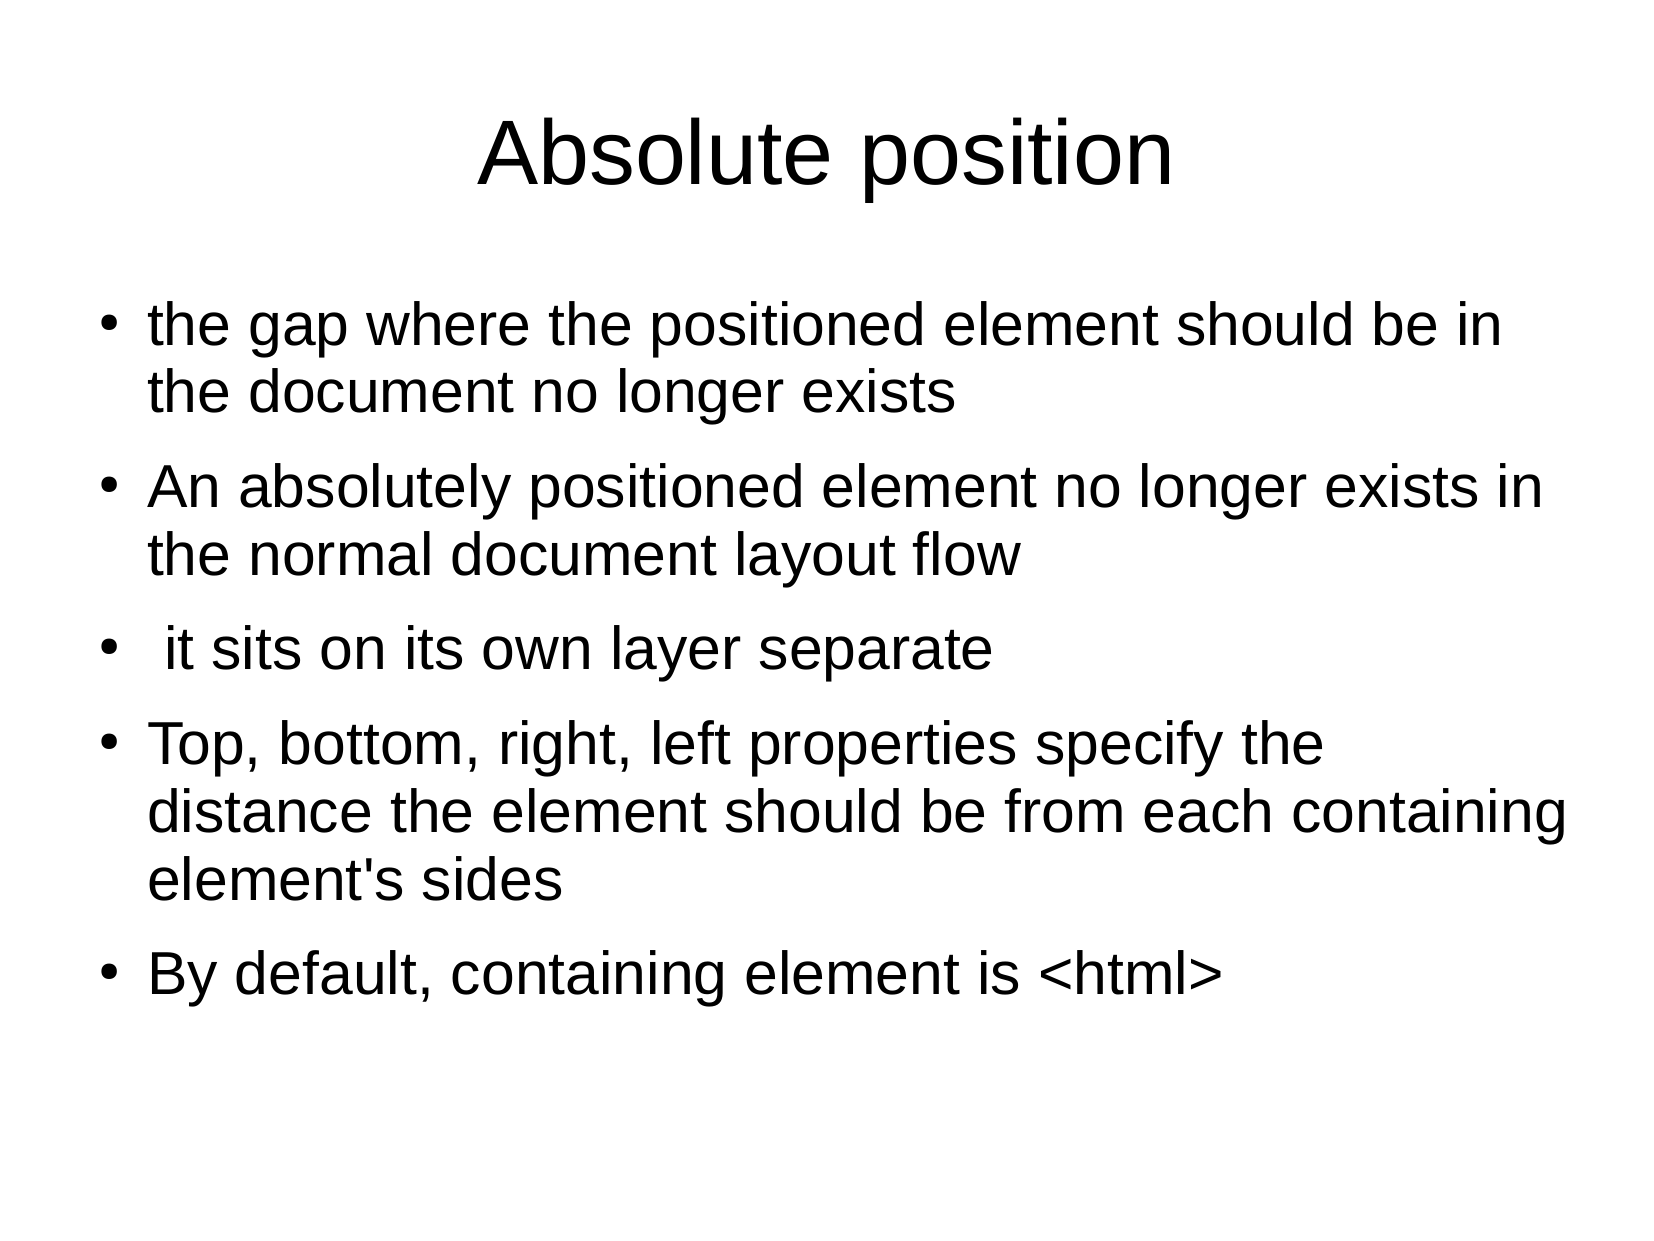

# Absolute position
the gap where the positioned element should be in the document no longer exists
An absolutely positioned element no longer exists in the normal document layout flow
 it sits on its own layer separate
Top, bottom, right, left properties specify the distance the element should be from each containing element's sides
By default, containing element is <html>